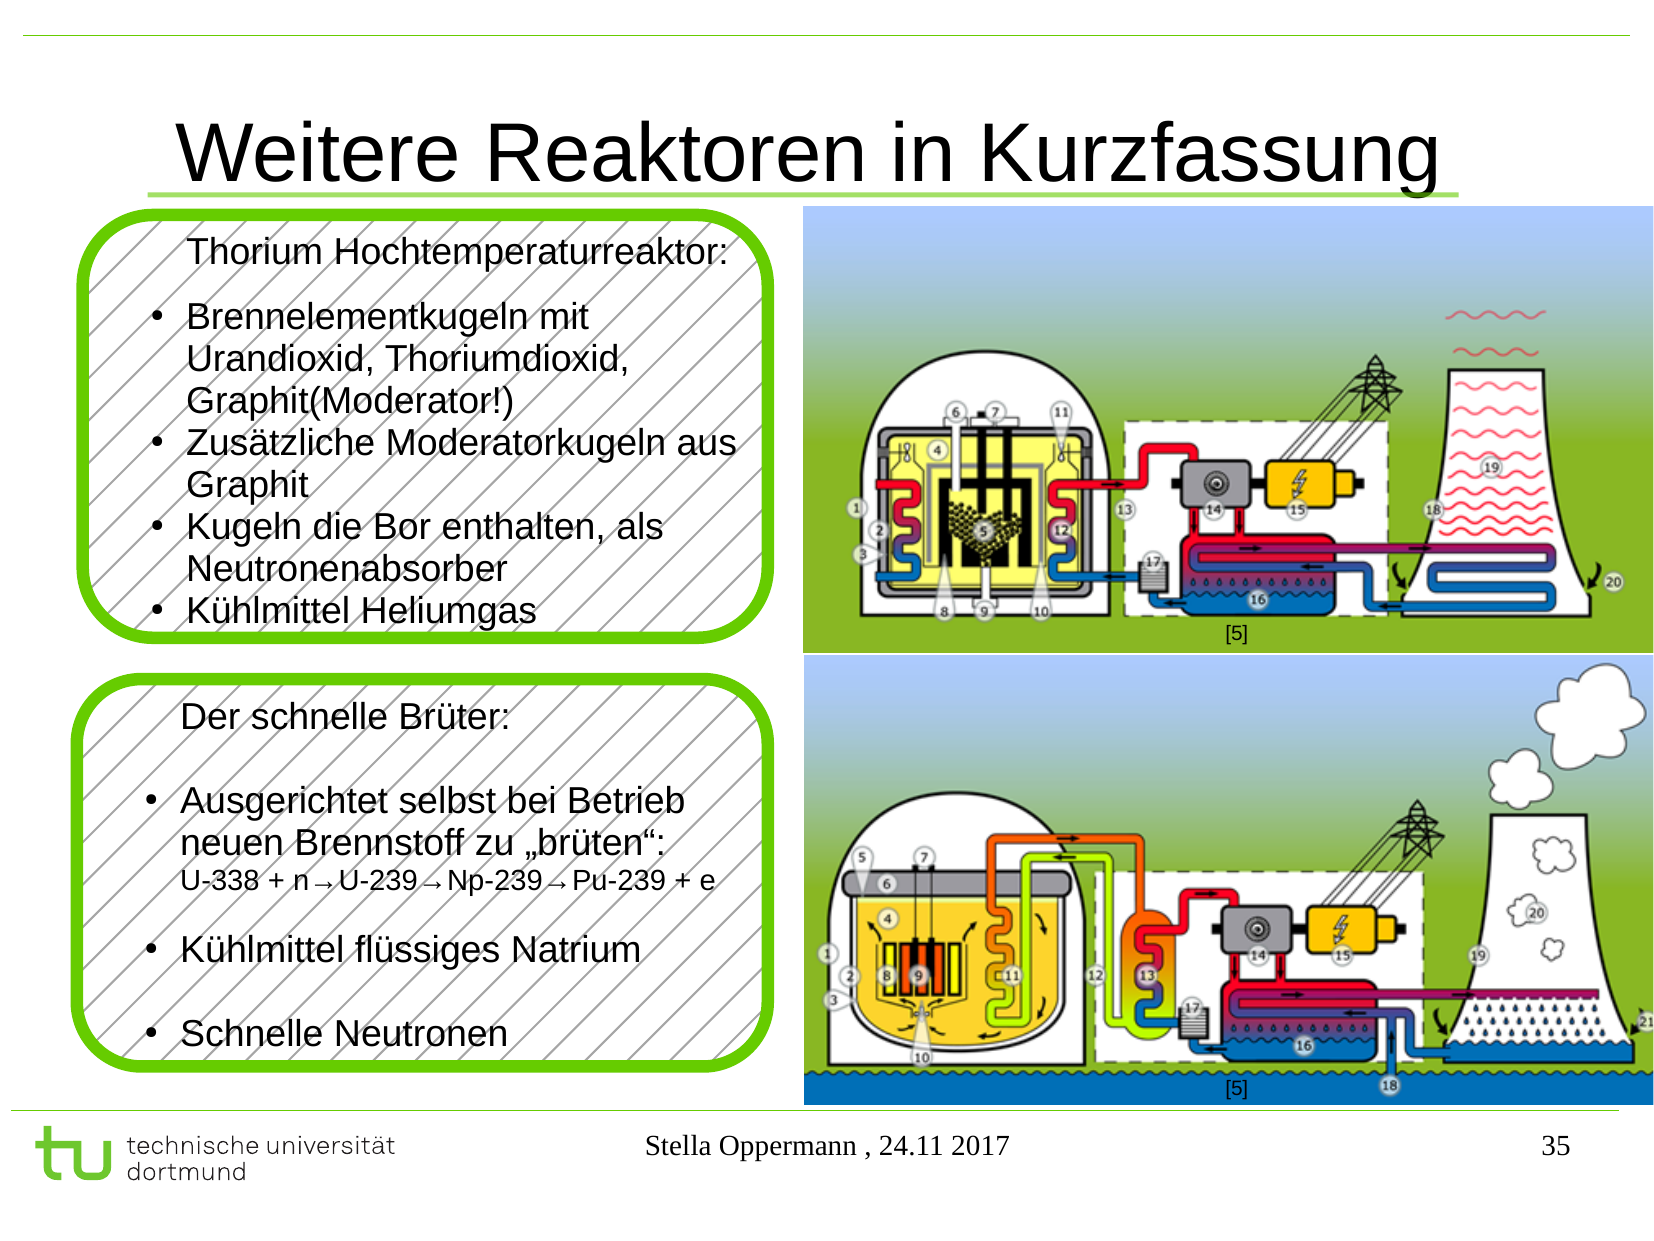

# Weitere Reaktoren in Kurzfassung
Thorium Hochtemperaturreaktor:
Brennelementkugeln mit Urandioxid, Thoriumdioxid, Graphit(Moderator!)
Zusätzliche Moderatorkugeln aus Graphit
Kugeln die Bor enthalten, als Neutronenabsorber
Kühlmittel Heliumgas
[5]
Der schnelle Brüter:
Ausgerichtet selbst bei Betrieb neuen Brennstoff zu „brüten“:
U-338 + n→U-239→Np-239→Pu-239 + e
Kühlmittel flüssiges Natrium
Schnelle Neutronen
[5]
Stella Oppermann , 24.11 2017
35